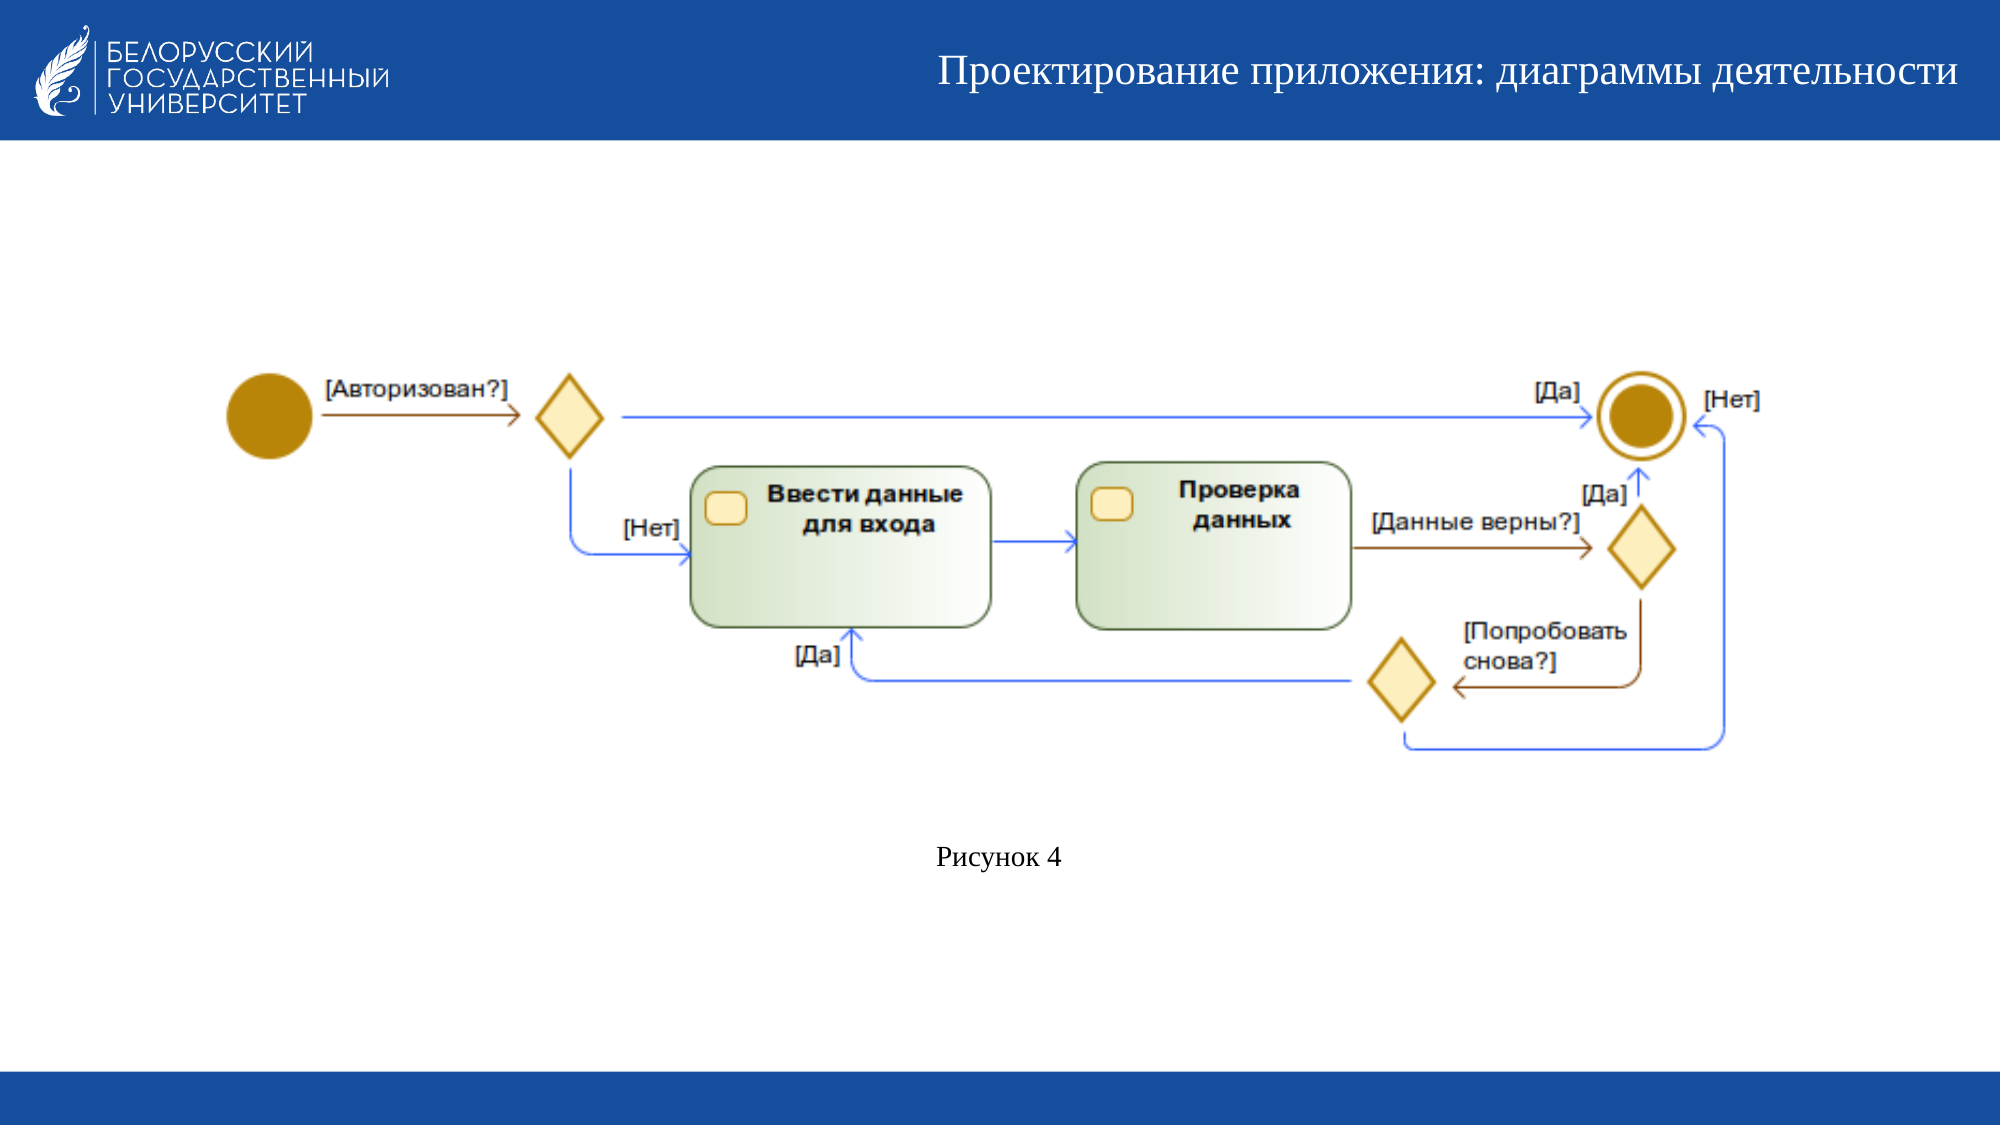

# Проектирование приложения: диаграммы деятельности
Рисунок 4